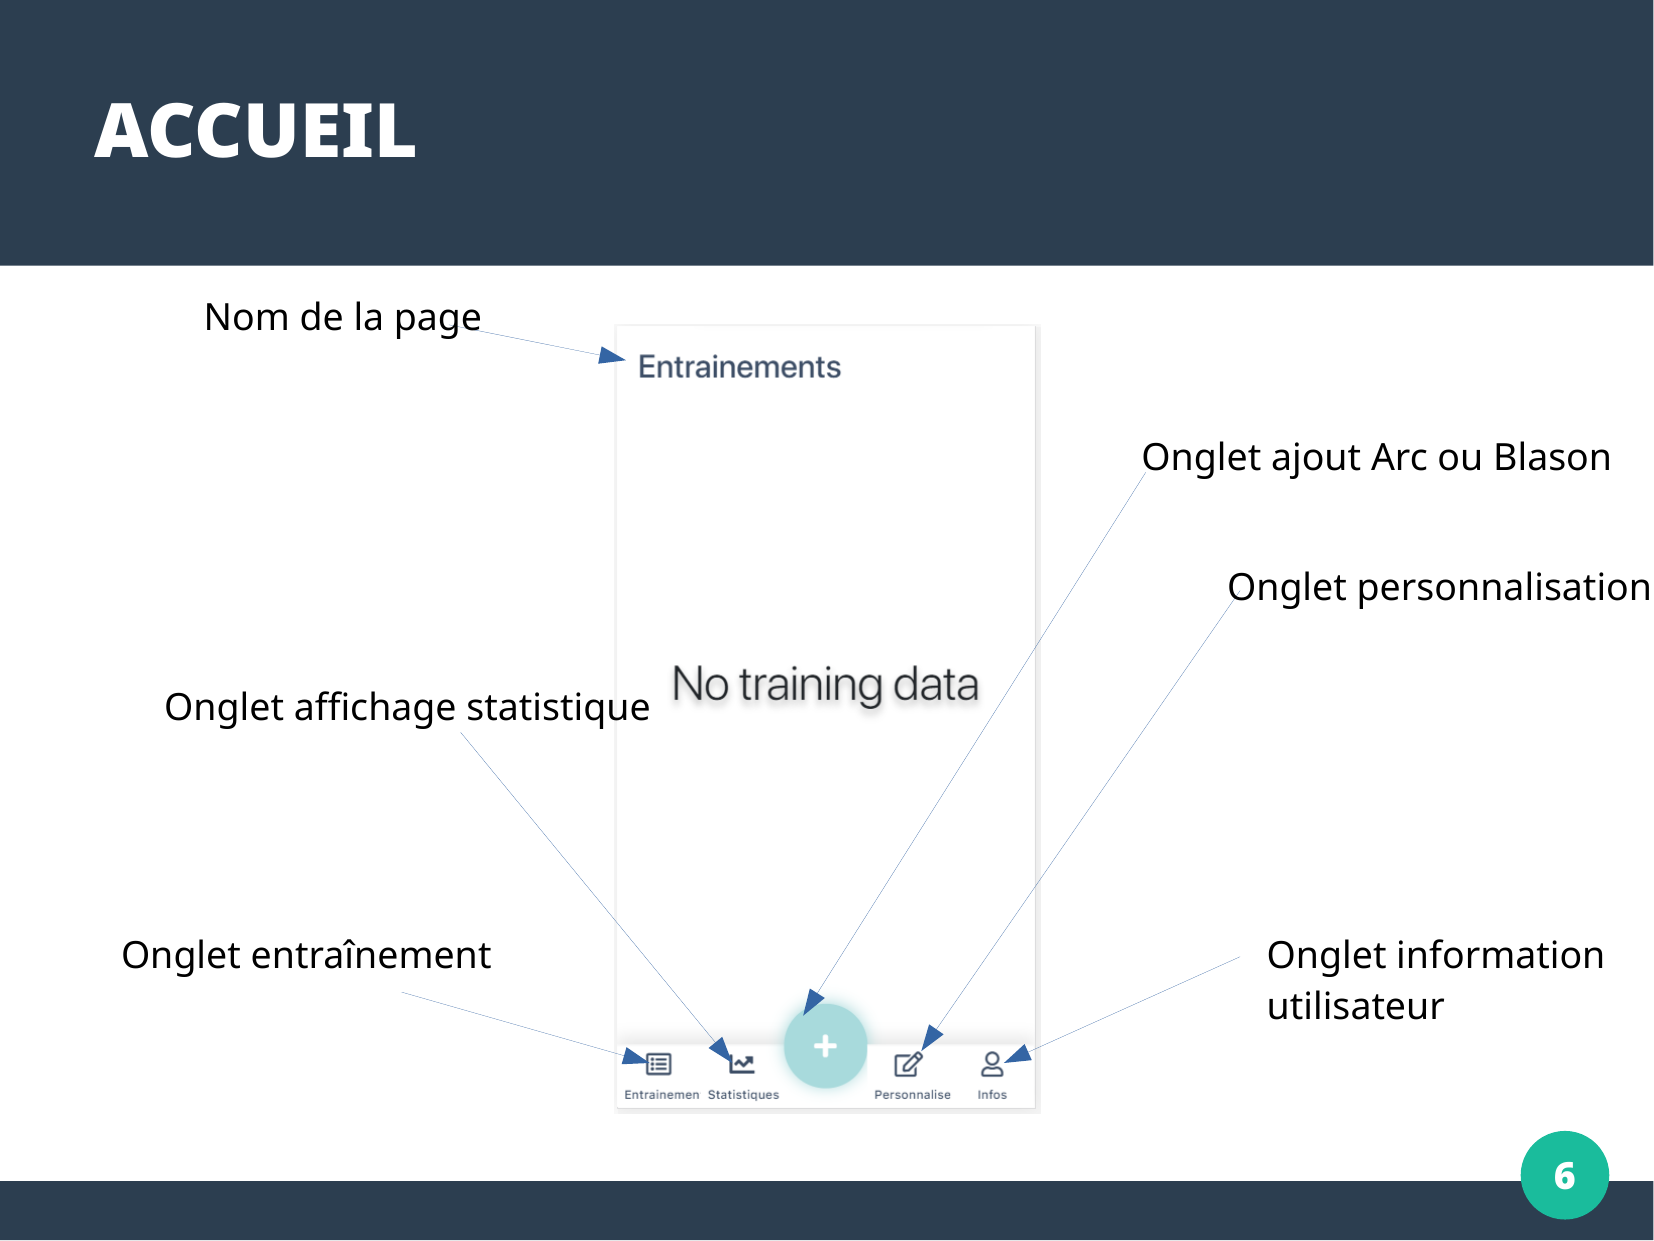

# ACCUEIL
Nom de la page
Onglet ajout Arc ou Blason
Onglet personnalisation
Onglet affichage statistique
Onglet entraînement
Onglet information utilisateur
6